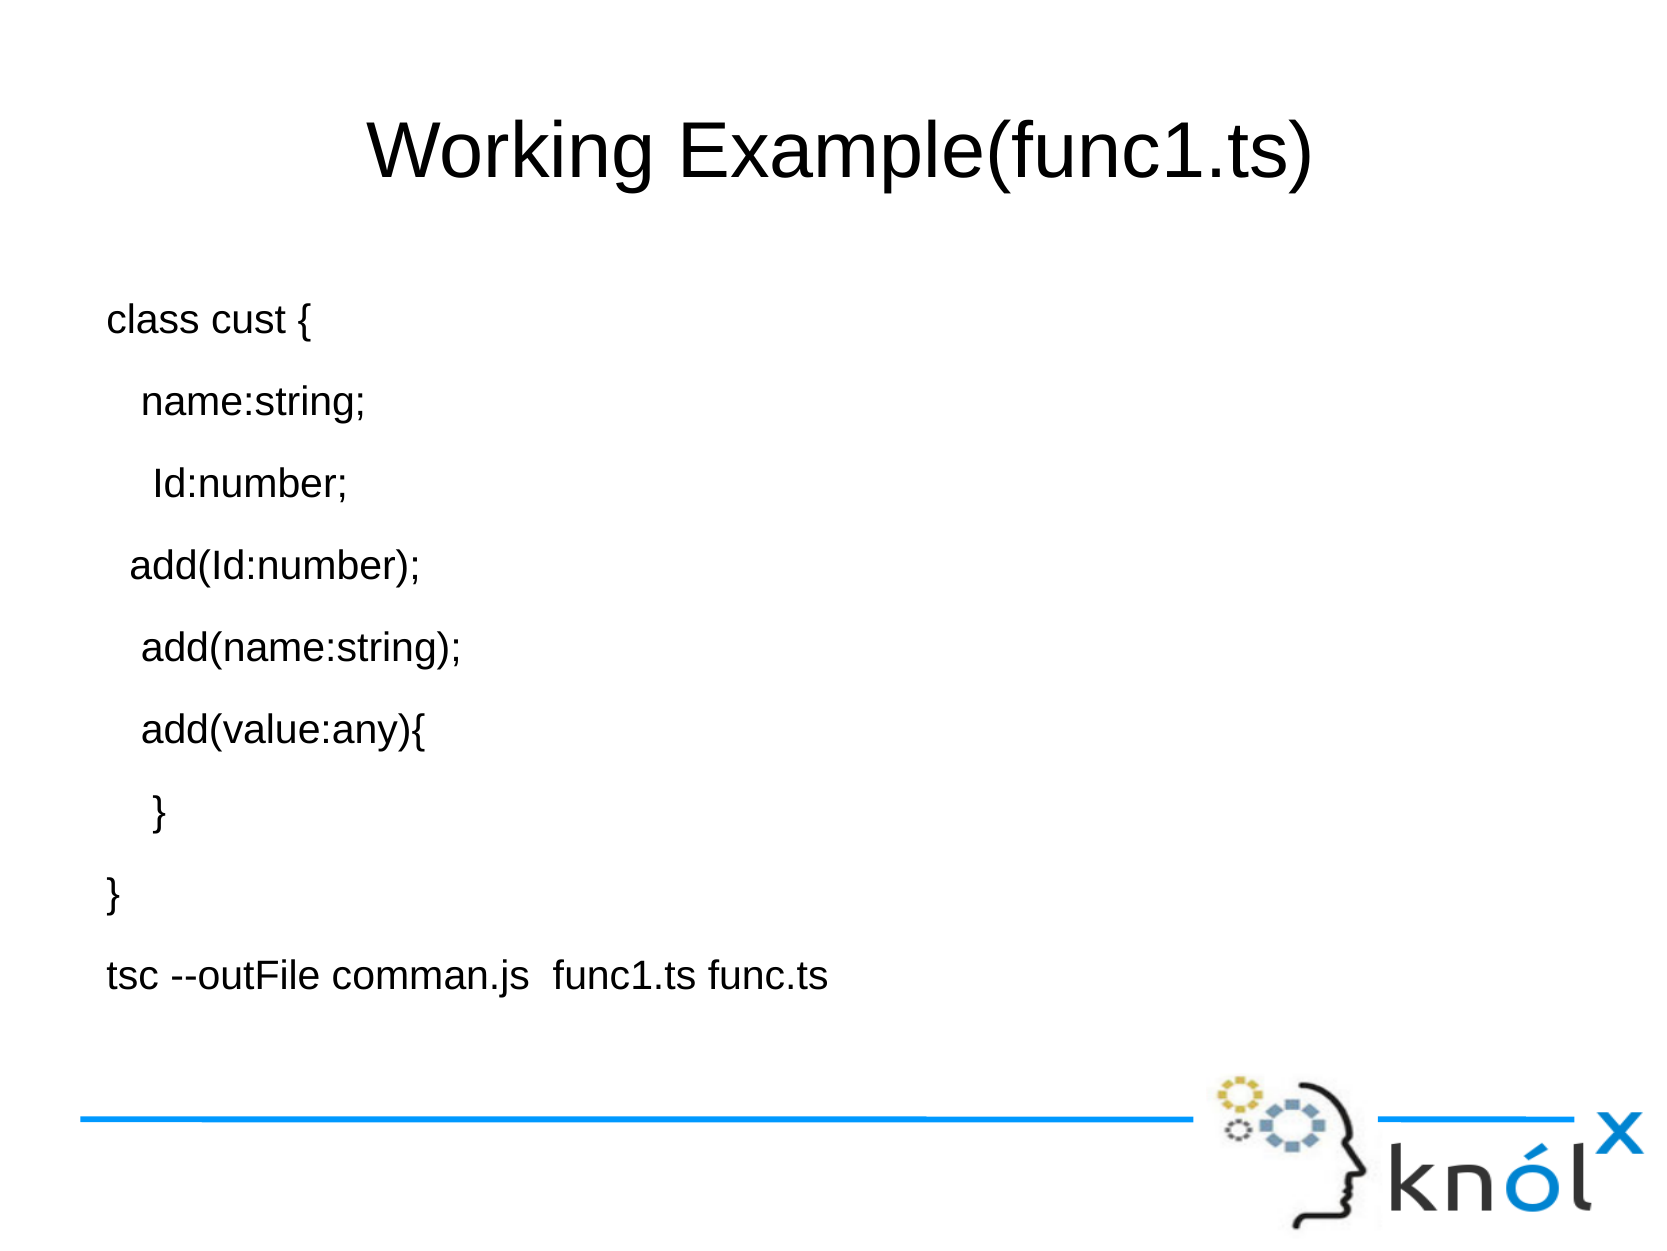

# Working Example(func1.ts)
class cust {
 name:string;
 Id:number;
 add(Id:number);
 add(name:string);
 add(value:any){
 }
}
tsc --outFile comman.js func1.ts func.ts